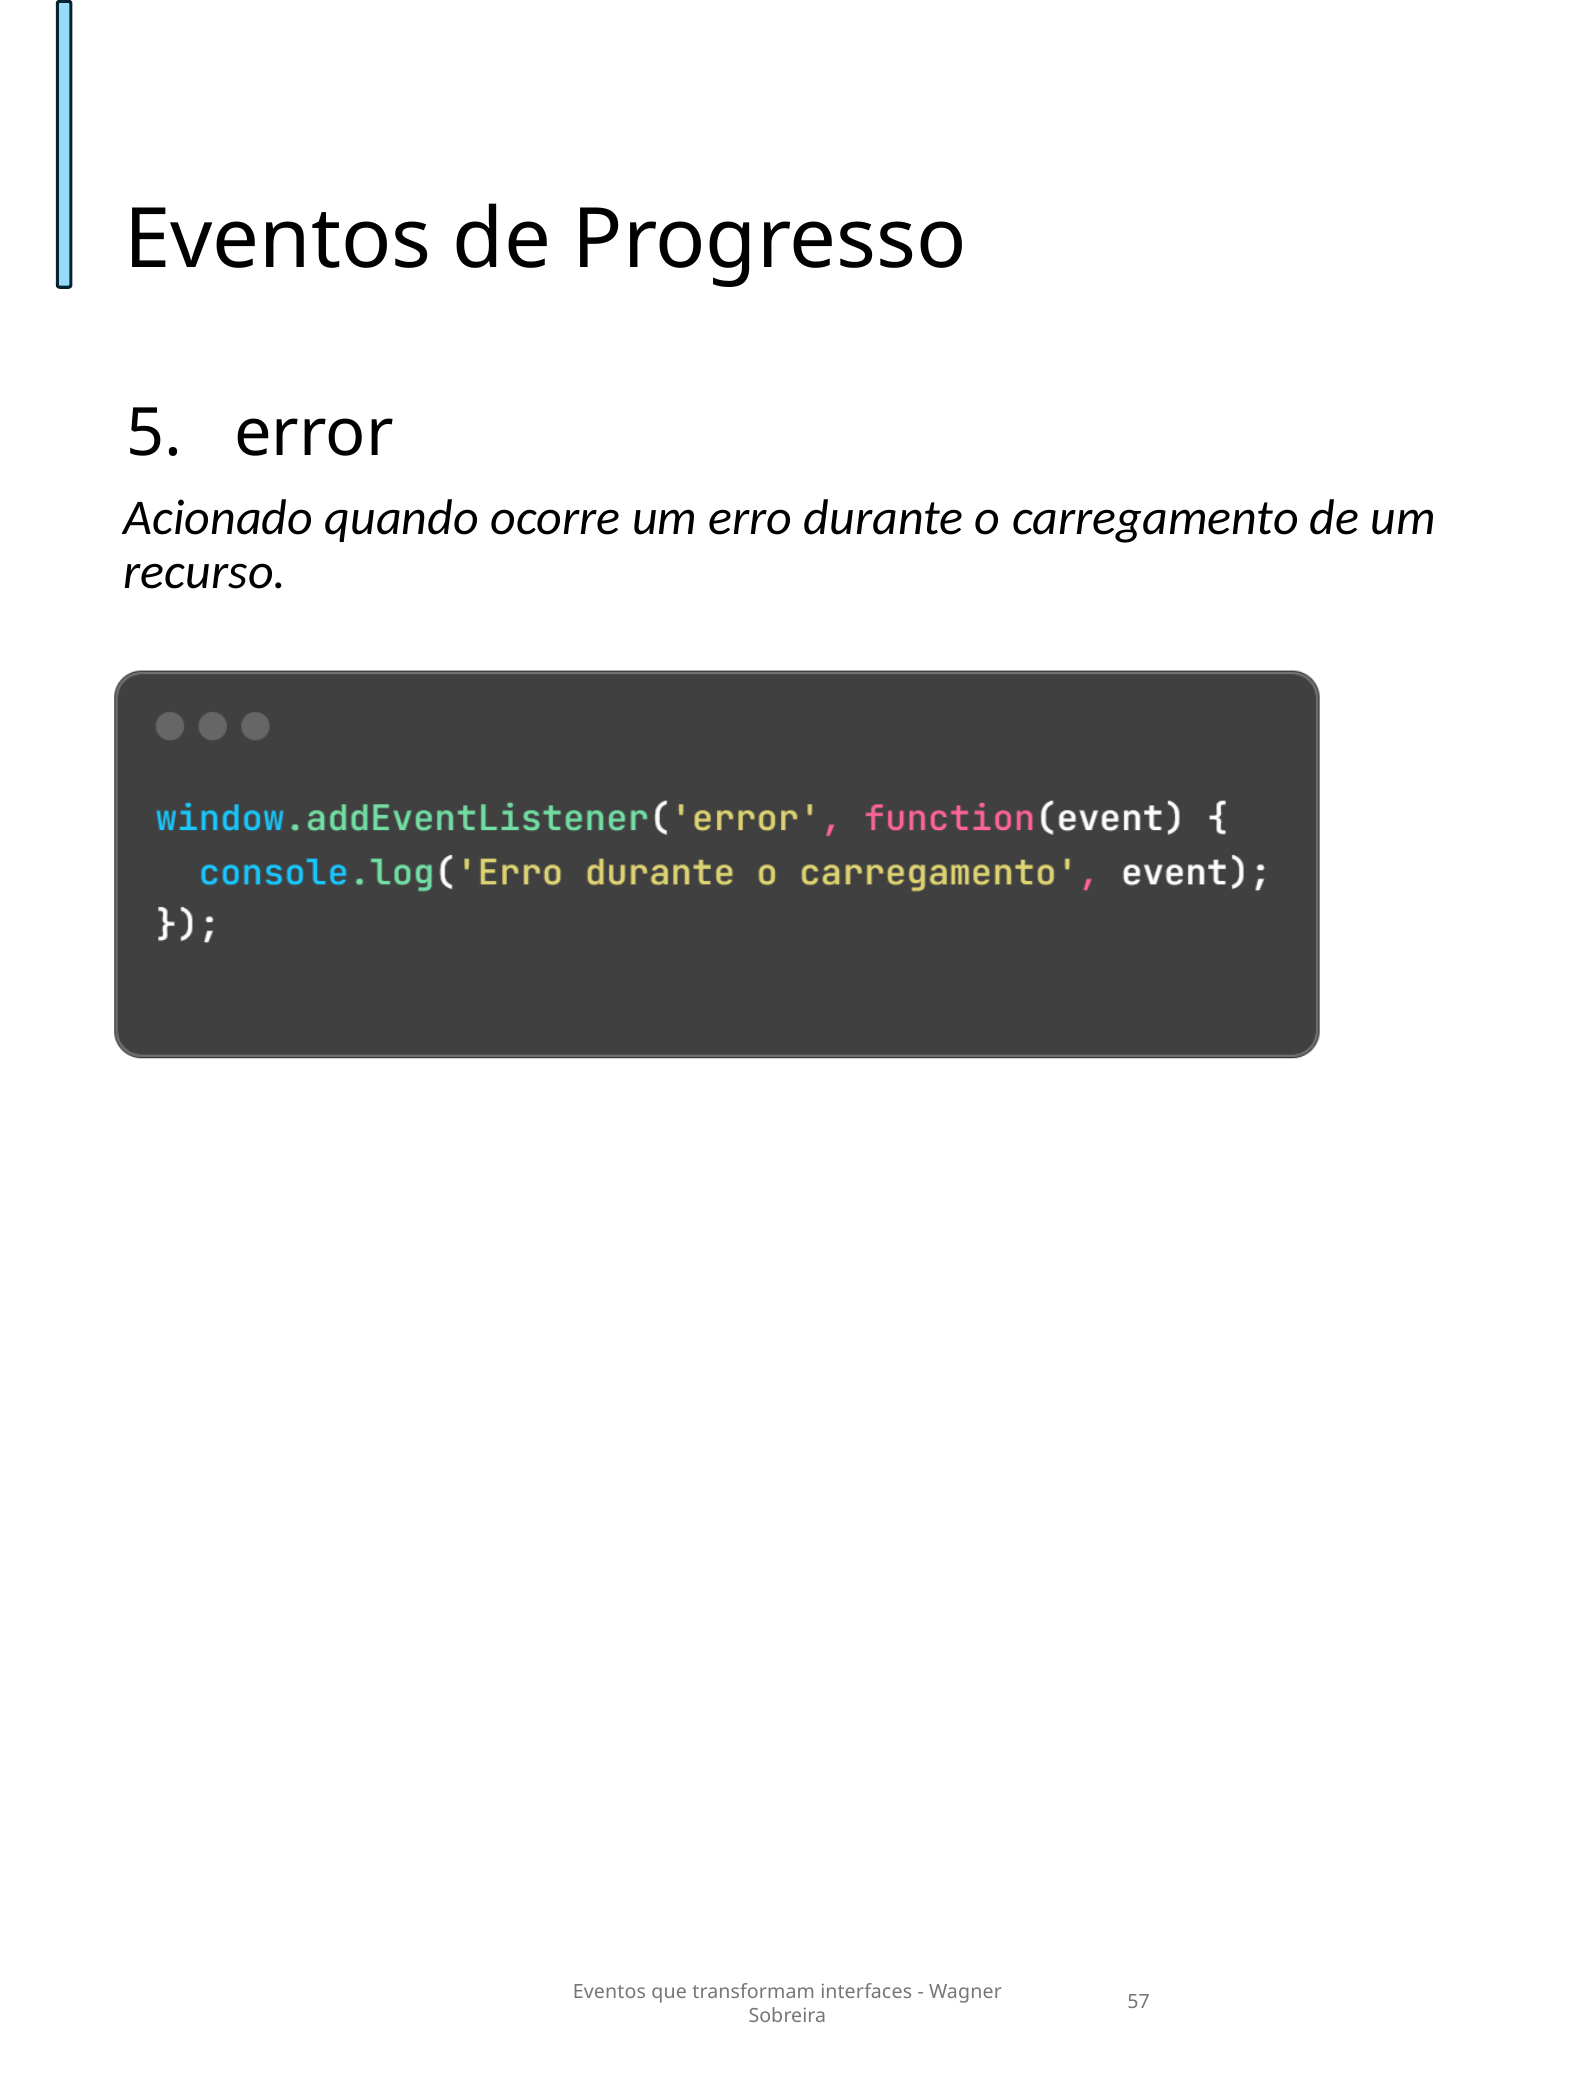

Eventos de Progresso
5.   error
Acionado quando ocorre um erro durante o carregamento de um recurso.
Eventos que transformam interfaces - Wagner Sobreira